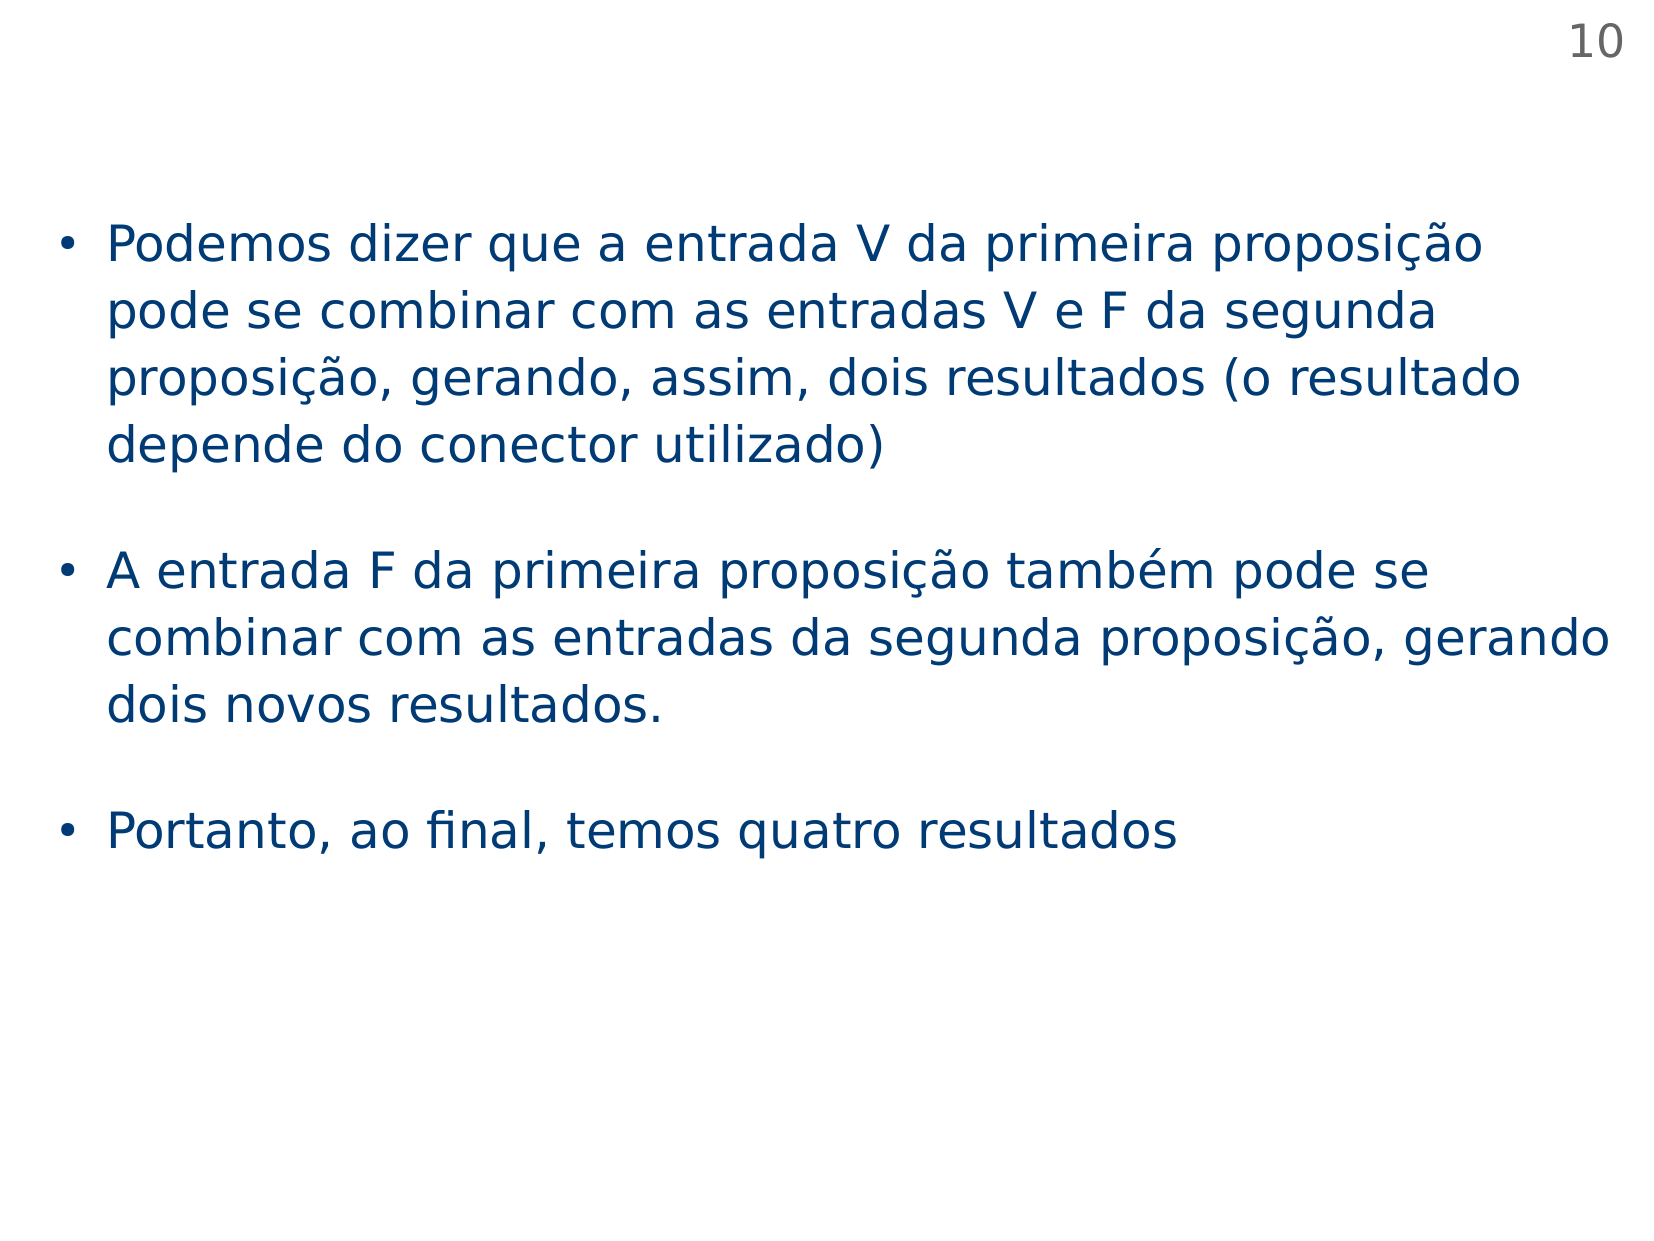

10
#
Podemos dizer que a entrada V da primeira proposição pode se combinar com as entradas V e F da segunda proposição, gerando, assim, dois resultados (o resultado depende do conector utilizado)
A entrada F da primeira proposição também pode se combinar com as entradas da segunda proposição, gerando dois novos resultados.
Portanto, ao final, temos quatro resultados